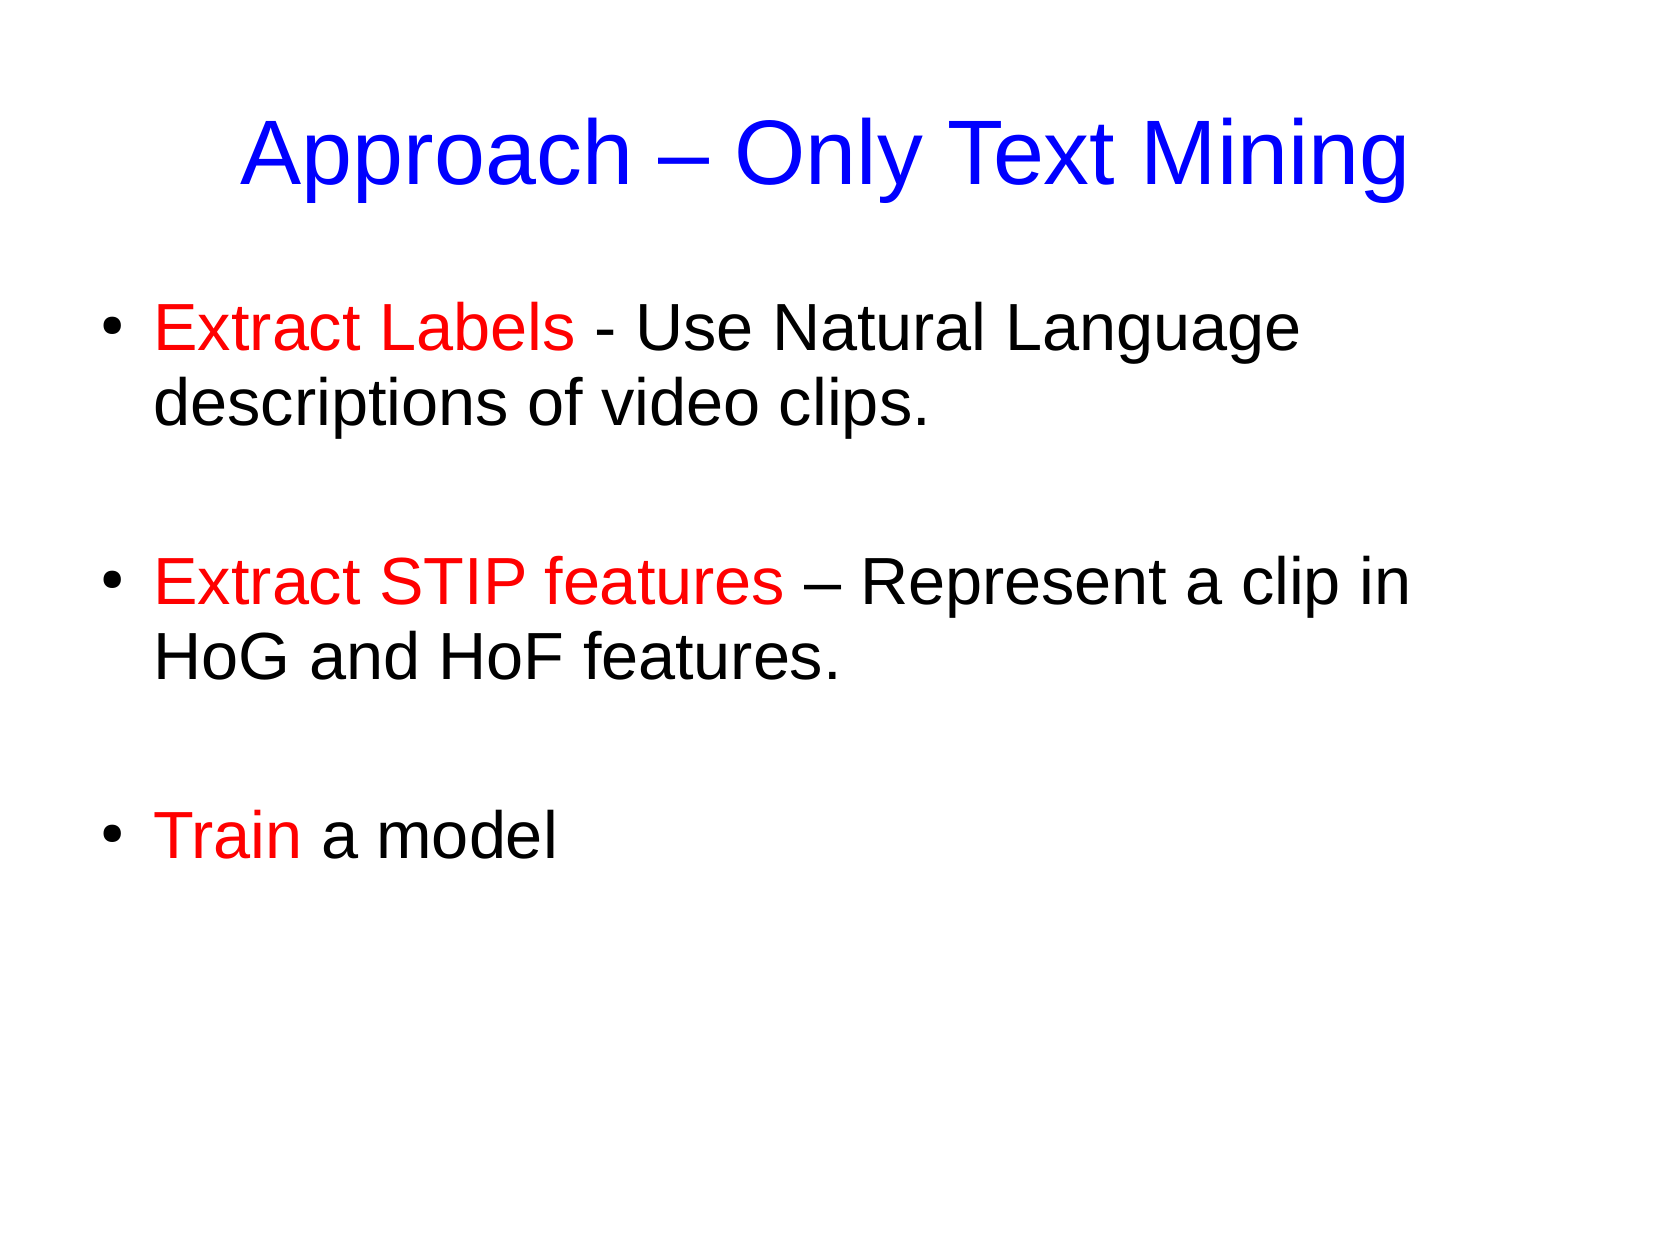

# Approach – Only Text Mining
Extract Labels - Use Natural Language descriptions of video clips.
Extract STIP features – Represent a clip in HoG and HoF features.
Train a model